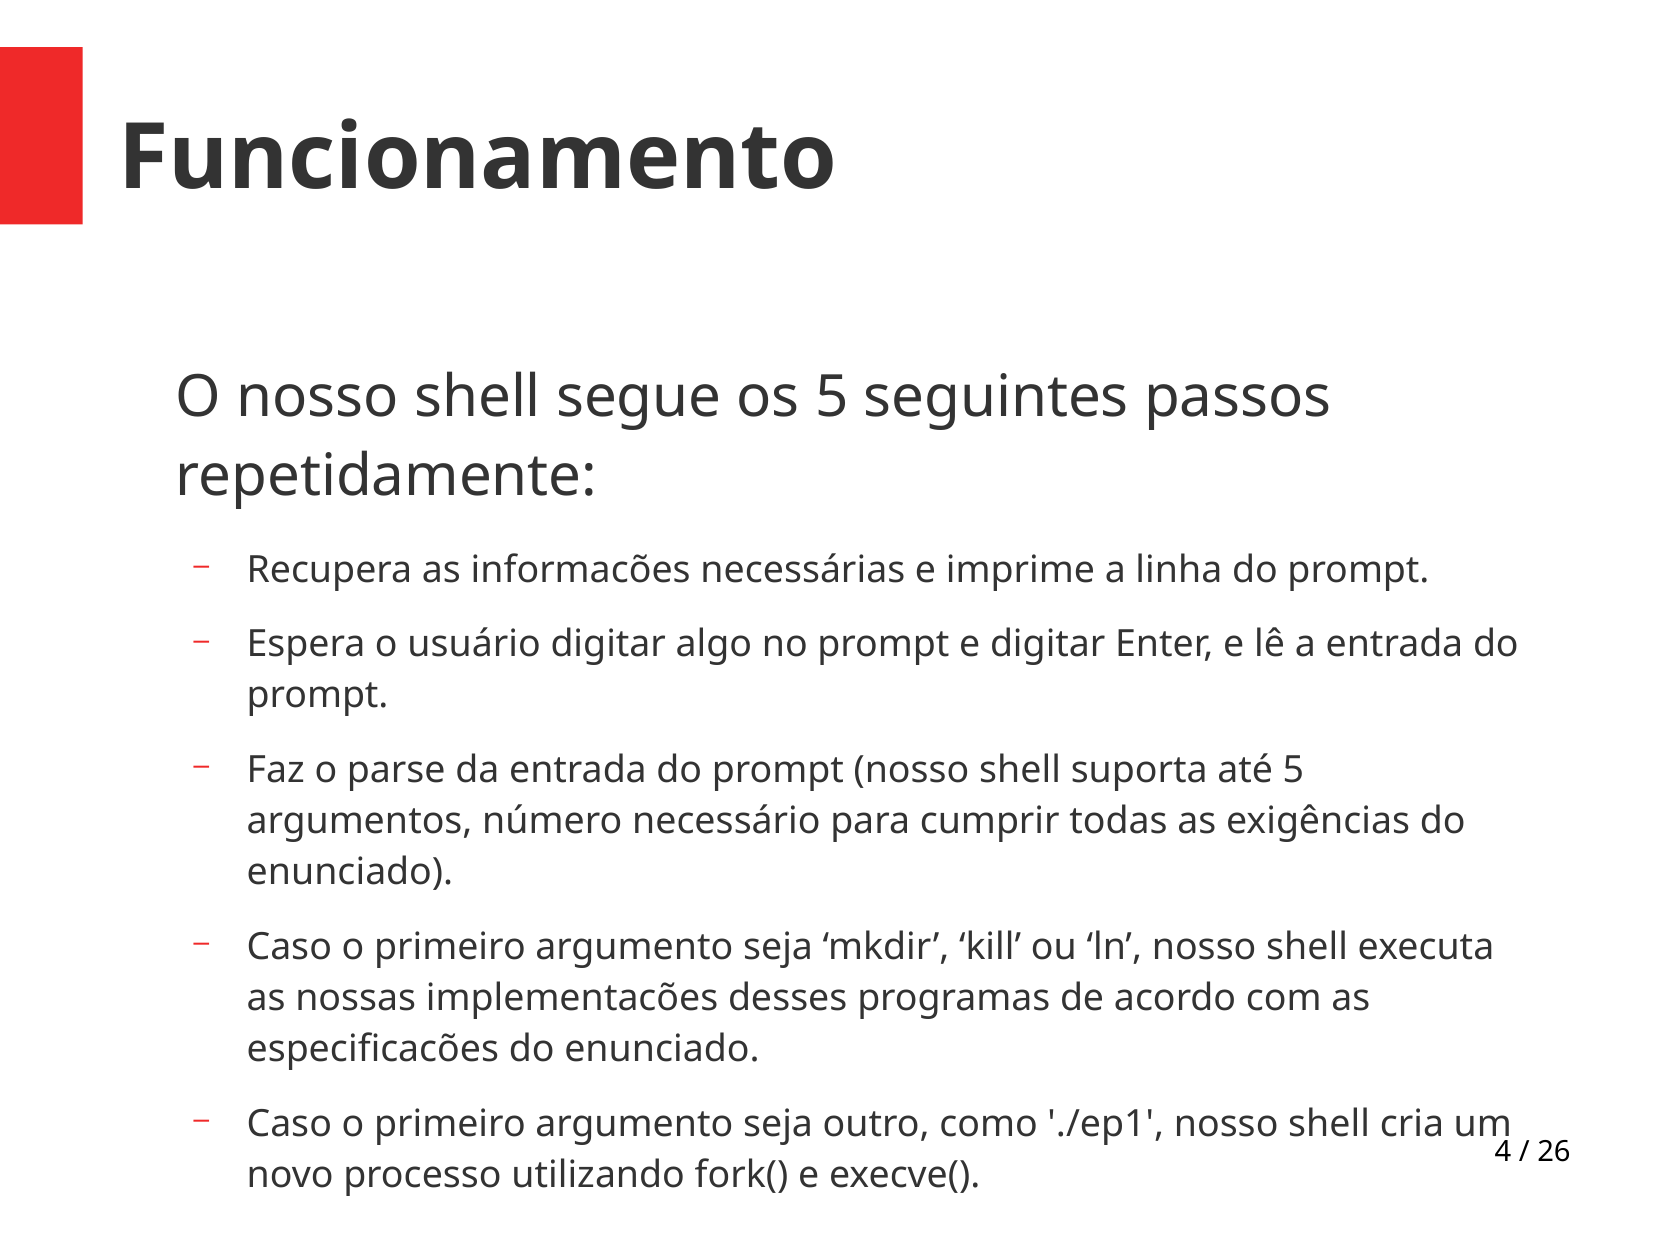

# Funcionamento
O nosso shell segue os 5 seguintes passos repetidamente:
Recupera as informacões necessárias e imprime a linha do prompt.
Espera o usuário digitar algo no prompt e digitar Enter, e lê a entrada do prompt.
Faz o parse da entrada do prompt (nosso shell suporta até 5 argumentos, número necessário para cumprir todas as exigências do enunciado).
Caso o primeiro argumento seja ‘mkdir’, ‘kill’ ou ‘ln’, nosso shell executa as nossas implementacões desses programas de acordo com as especificacões do enunciado.
Caso o primeiro argumento seja outro, como './ep1', nosso shell cria um novo processo utilizando fork() e execve().
4